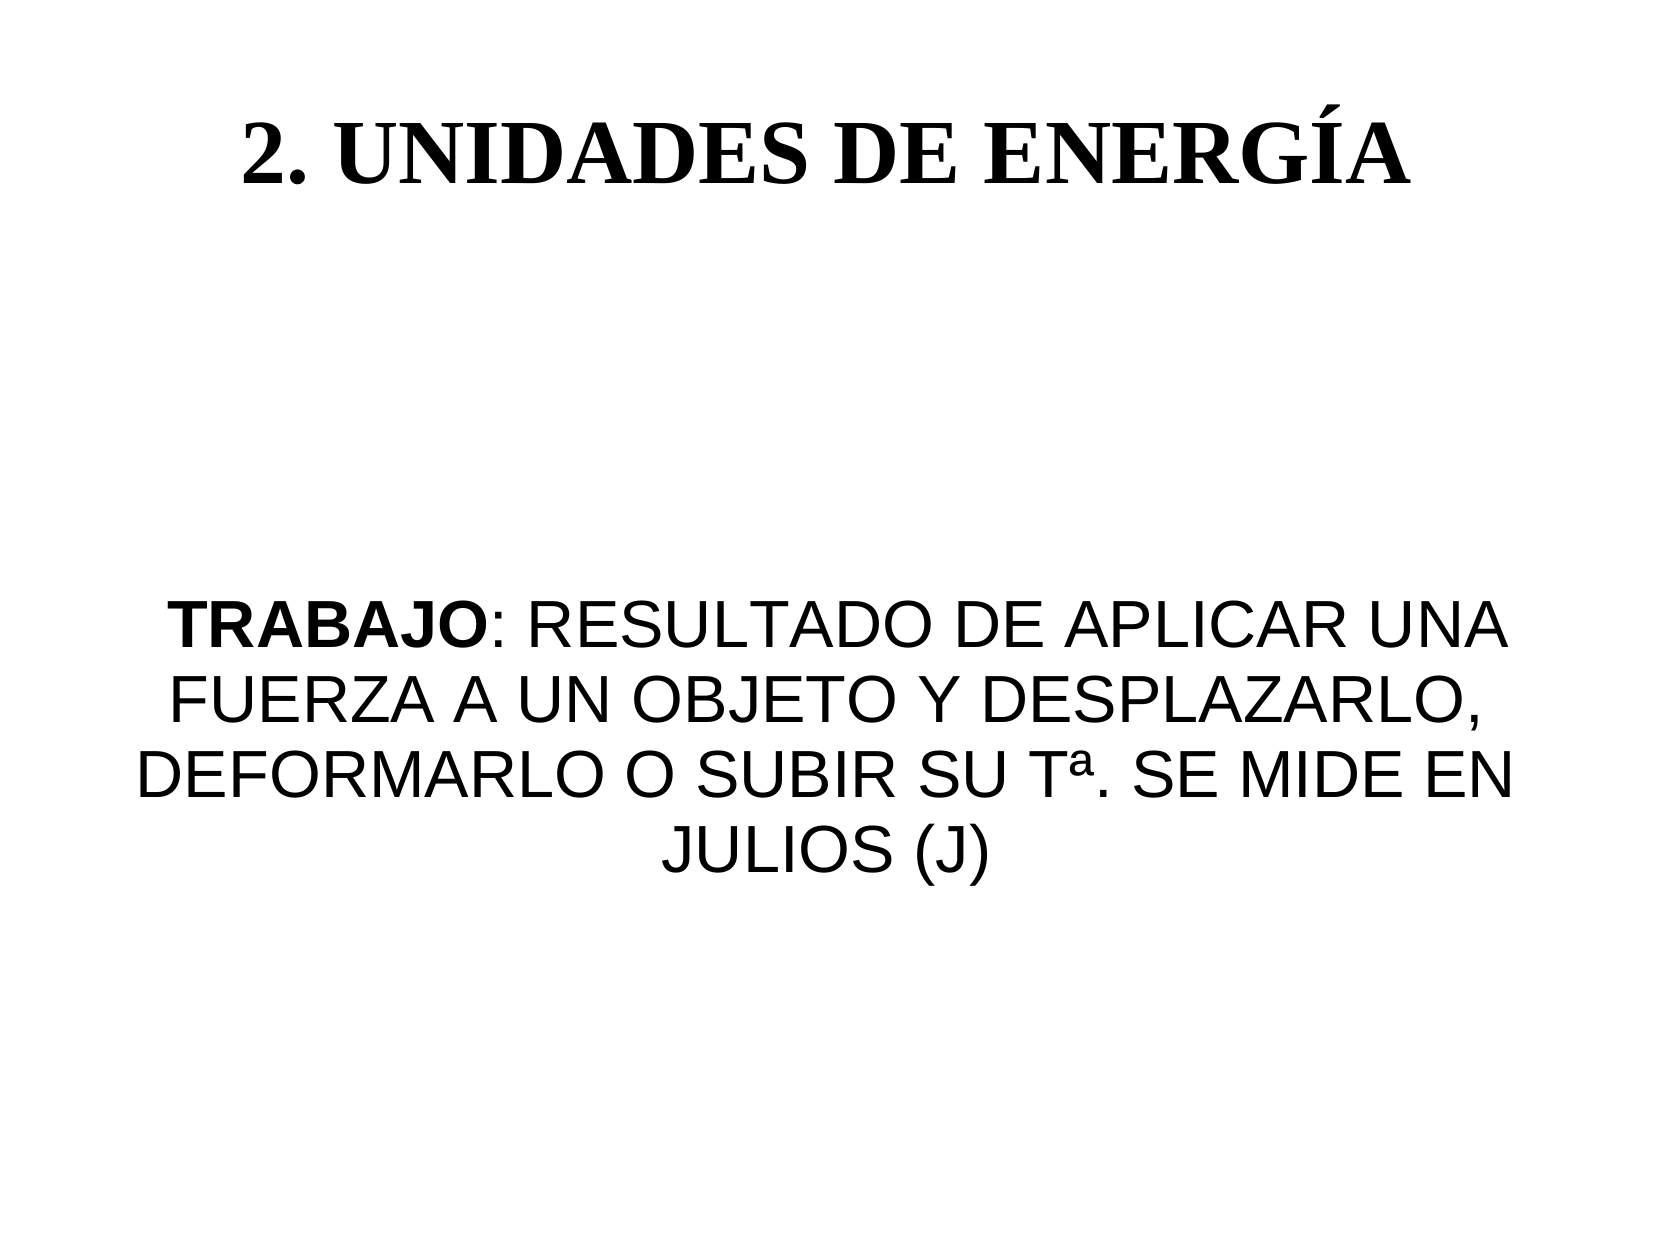

# 2. UNIDADES DE ENERGÍA
TRABAJO: RESULTADO DE APLICAR UNA FUERZA A UN OBJETO Y DESPLAZARLO, DEFORMARLO O SUBIR SU Tª. SE MIDE EN JULIOS (J)